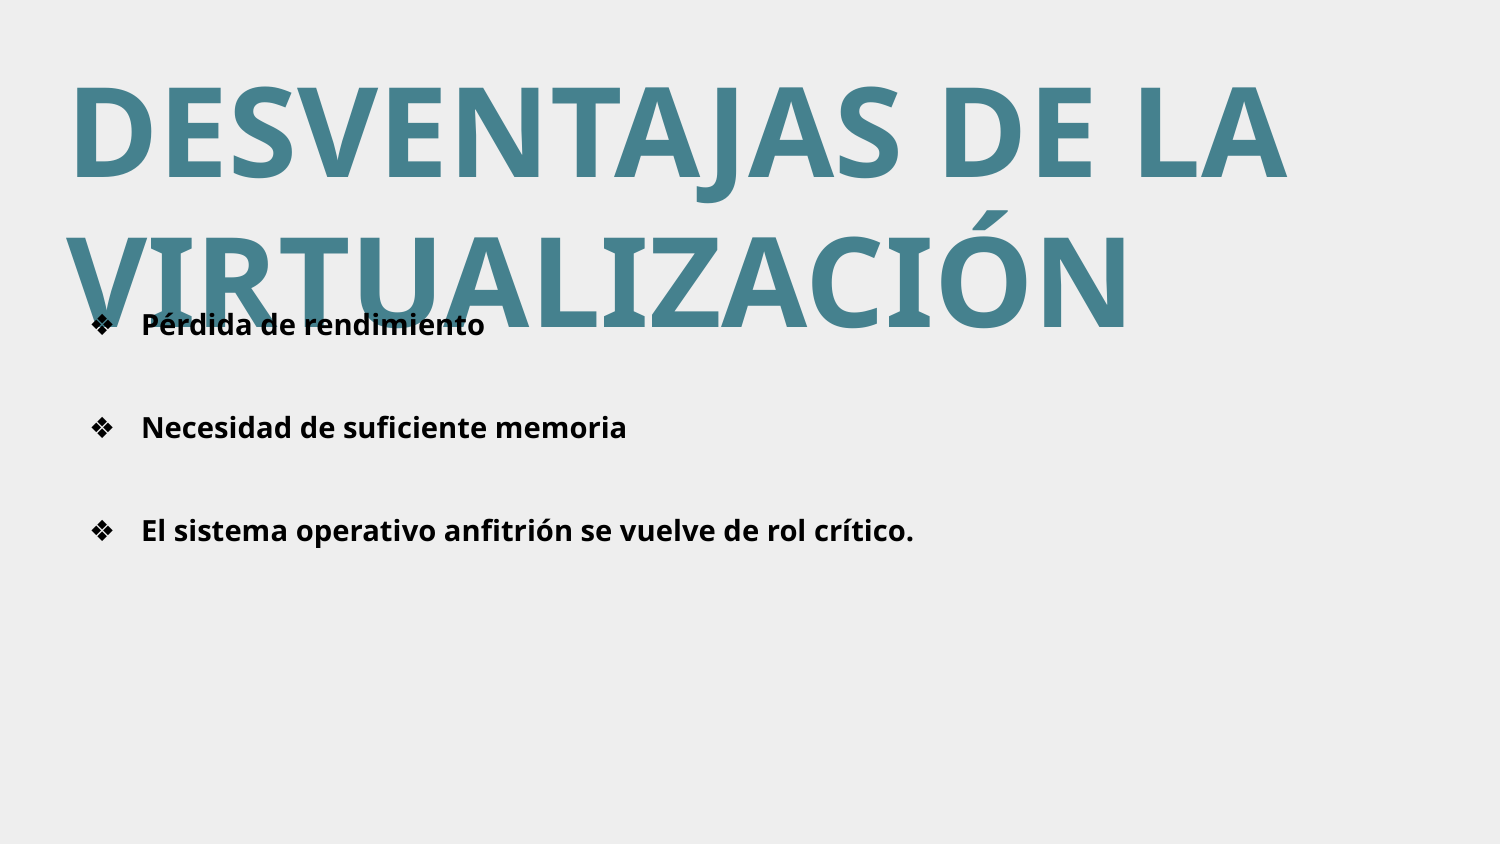

# DESVENTAJAS DE LA VIRTUALIZACIÓN
Pérdida de rendimiento
Necesidad de suficiente memoria
El sistema operativo anfitrión se vuelve de rol crítico.